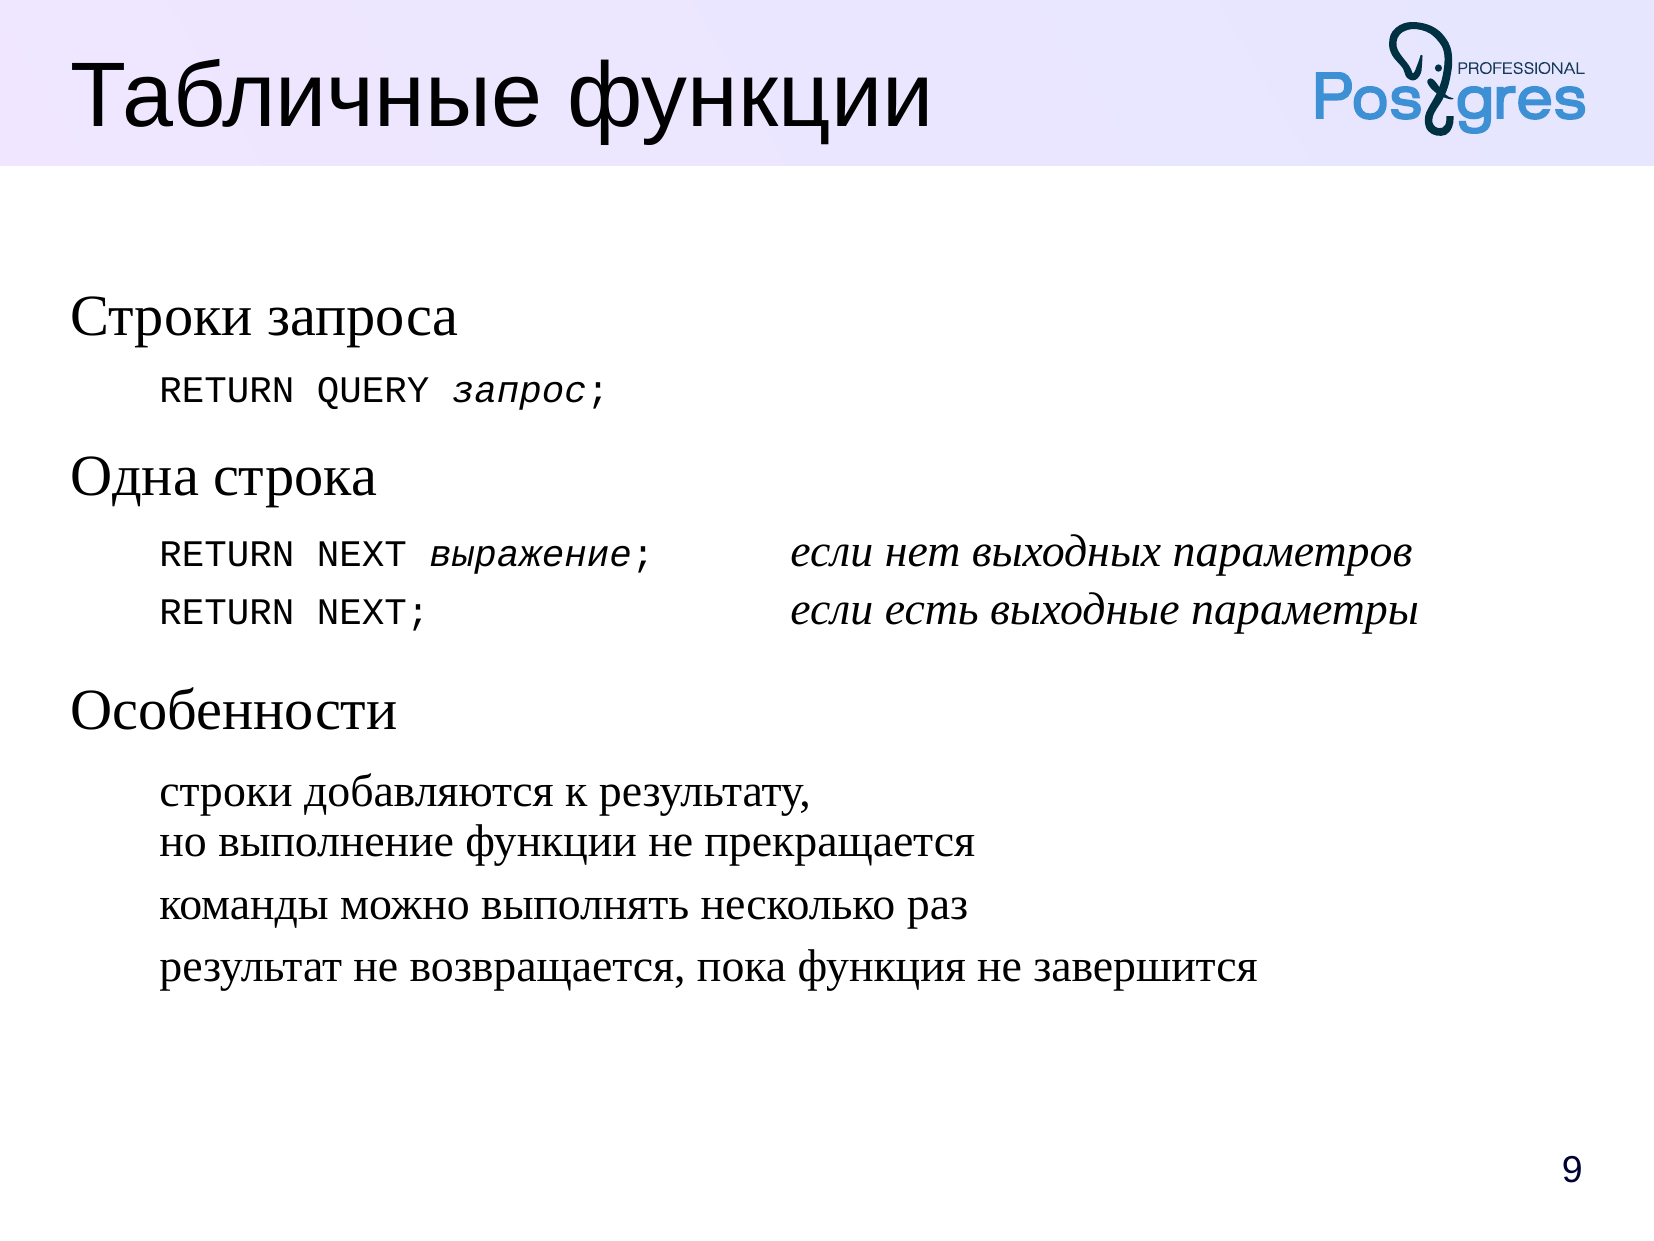

# Табличные функции
Строки запроса
RETURN QUERY запрос;
Одна строка
RETURN NEXT выражение;	если нет выходных параметров
RETURN NEXT;	если есть выходные параметры
Особенности
строки добавляются к результату,
но выполнение функции не прекращается
команды можно выполнять несколько раз
результат не возвращается, пока функция не завершится